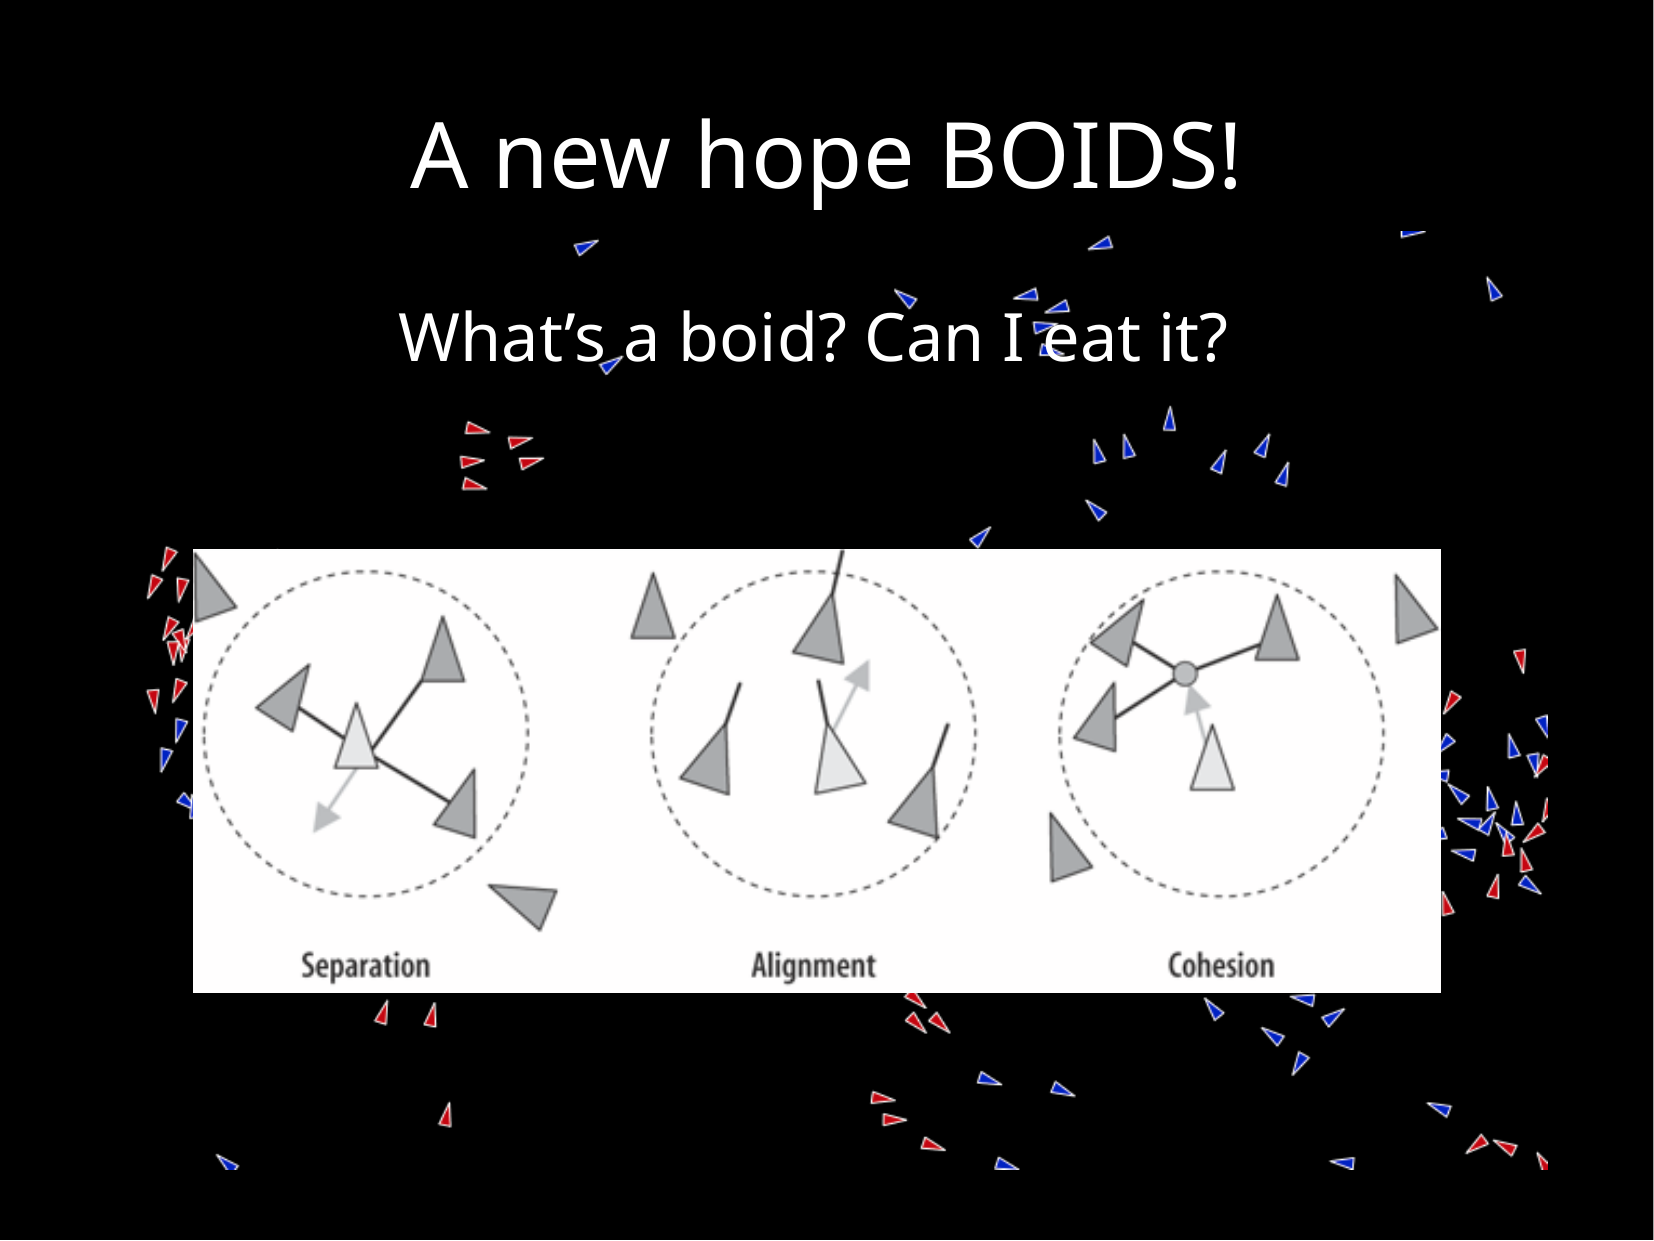

# A new hope BOIDS!
 What’s a boid? Can I eat it?